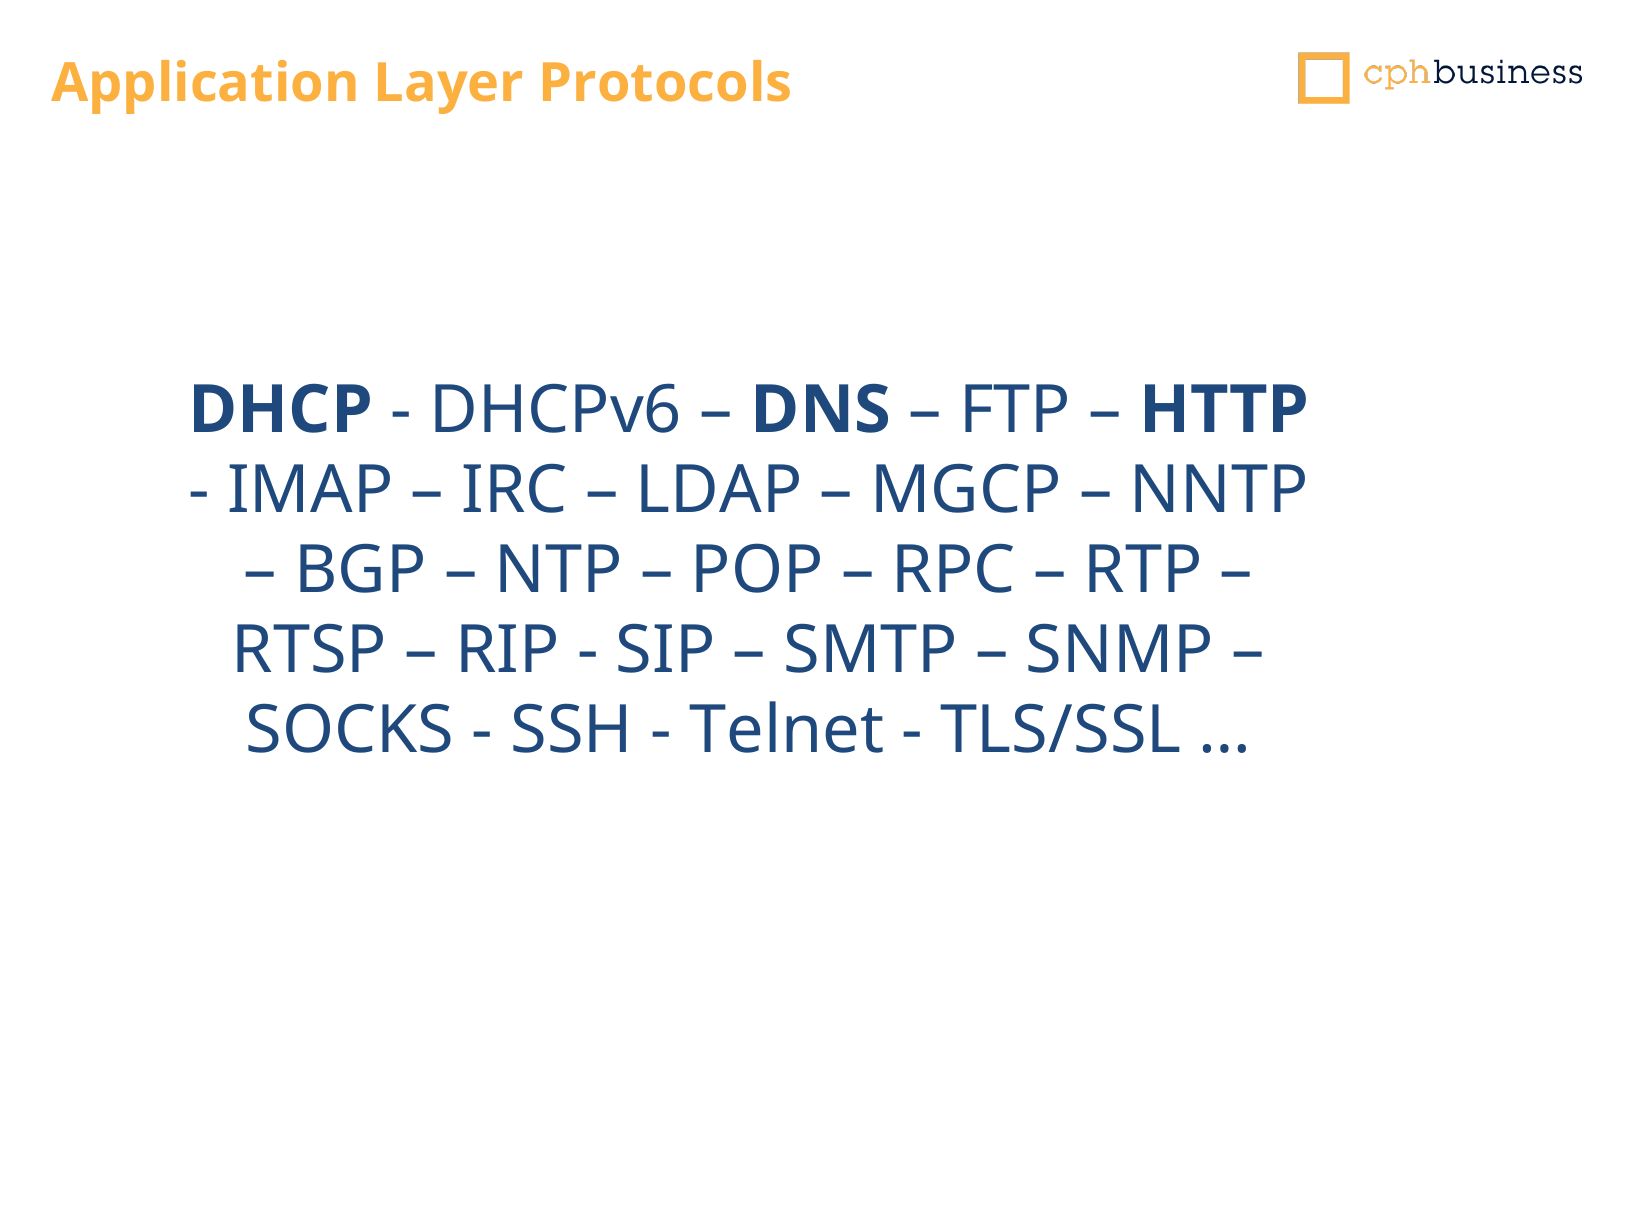

Application Layer Protocols
DHCP - DHCPv6 – DNS – FTP – HTTP - IMAP – IRC – LDAP – MGCP – NNTP – BGP – NTP – POP – RPC – RTP – RTSP – RIP - SIP – SMTP – SNMP – SOCKS - SSH - Telnet - TLS/SSL …